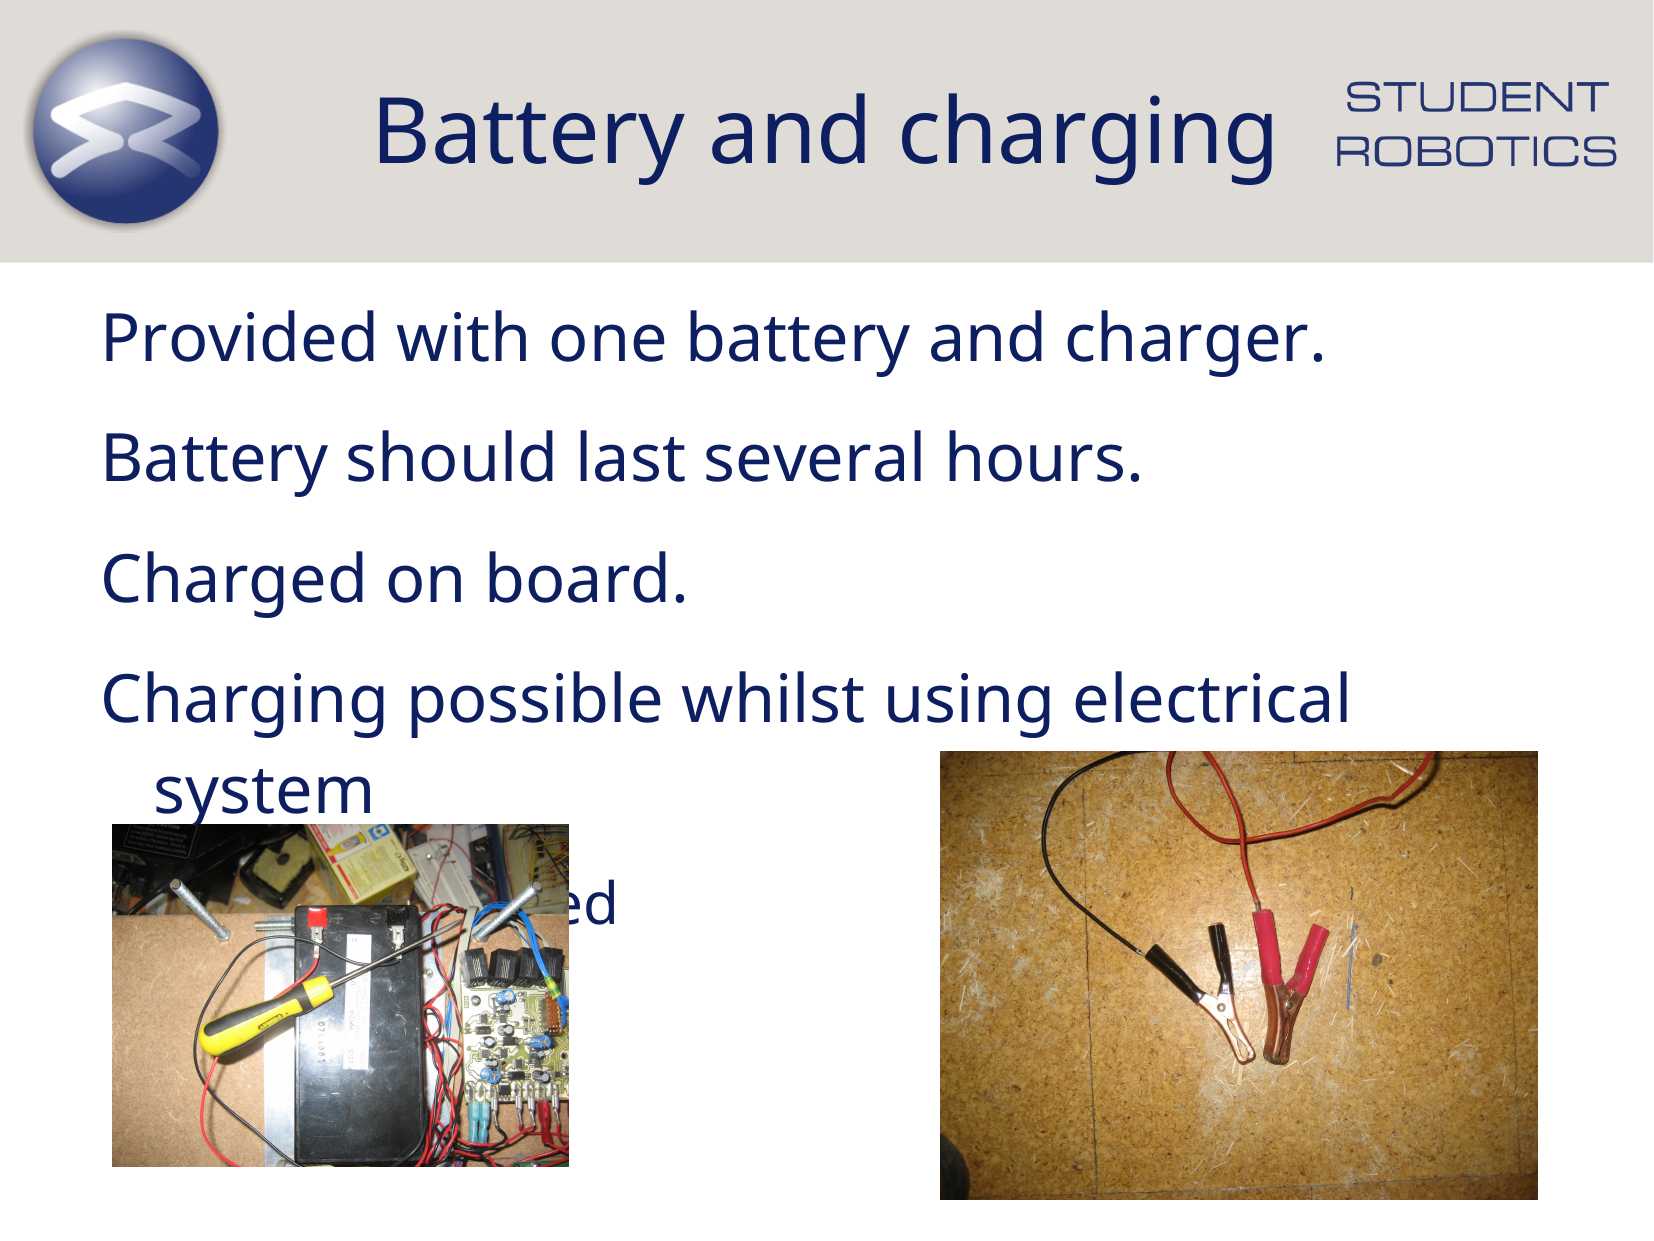

# Battery and charging
Provided with one battery and charger.
Battery should last several hours.
Charged on board.
Charging possible whilst using electrical system
Motors disabled